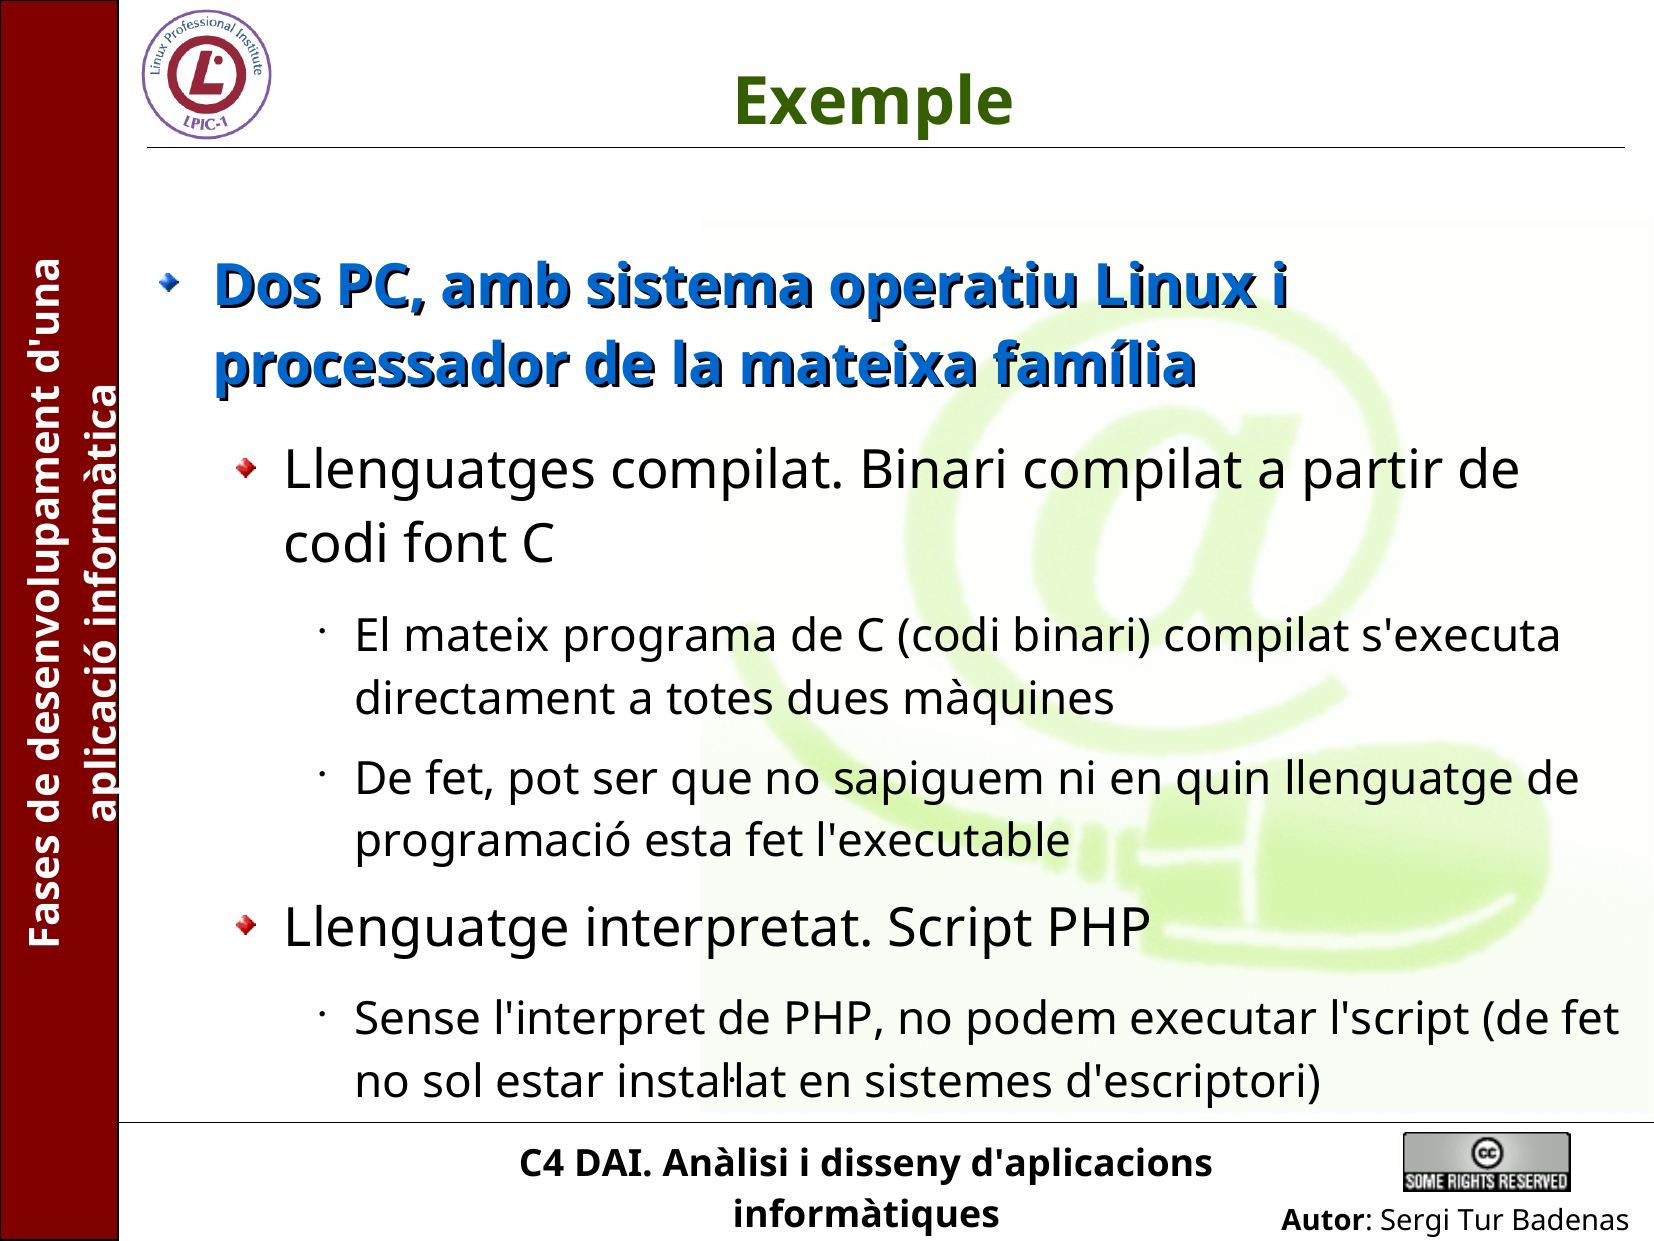

# Exemple
Dos PC, amb sistema operatiu Linux i processador de la mateixa família
Llenguatges compilat. Binari compilat a partir de codi font C
El mateix programa de C (codi binari) compilat s'executa directament a totes dues màquines
De fet, pot ser que no sapiguem ni en quin llenguatge de programació esta fet l'executable
Llenguatge interpretat. Script PHP
Sense l'interpret de PHP, no podem executar l'script (de fet no sol estar instal·lat en sistemes d'escriptori)